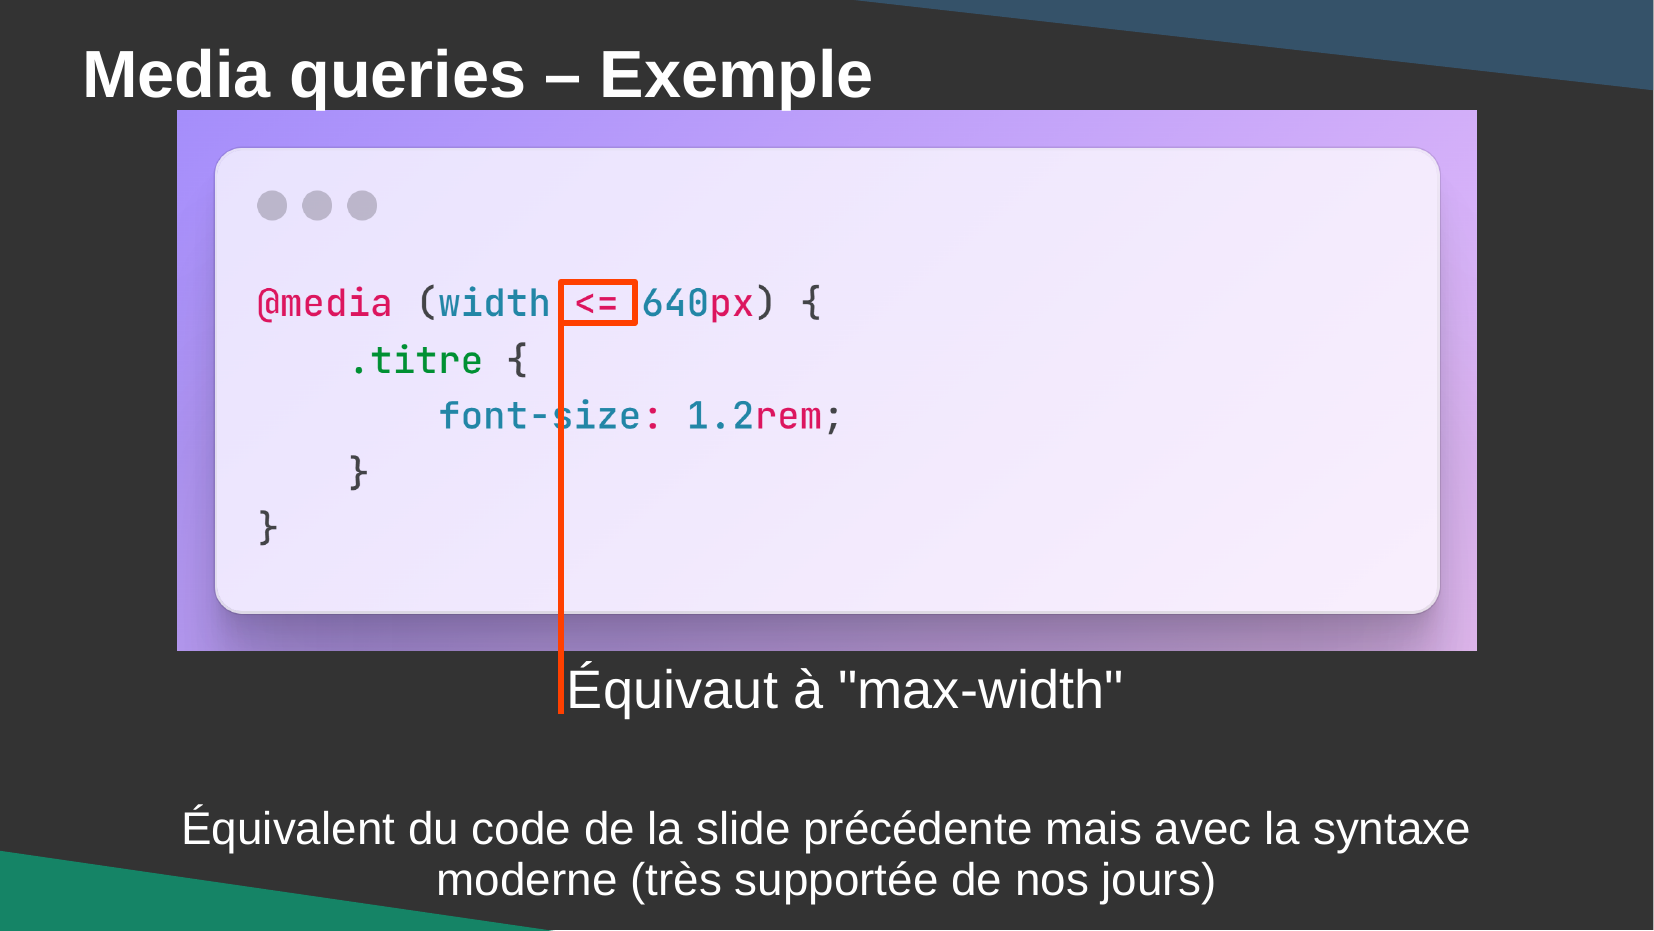

# Media queries – Exemple
Équivaut à "max-width"
Équivalent du code de la slide précédente mais avec la syntaxe moderne (très supportée de nos jours)